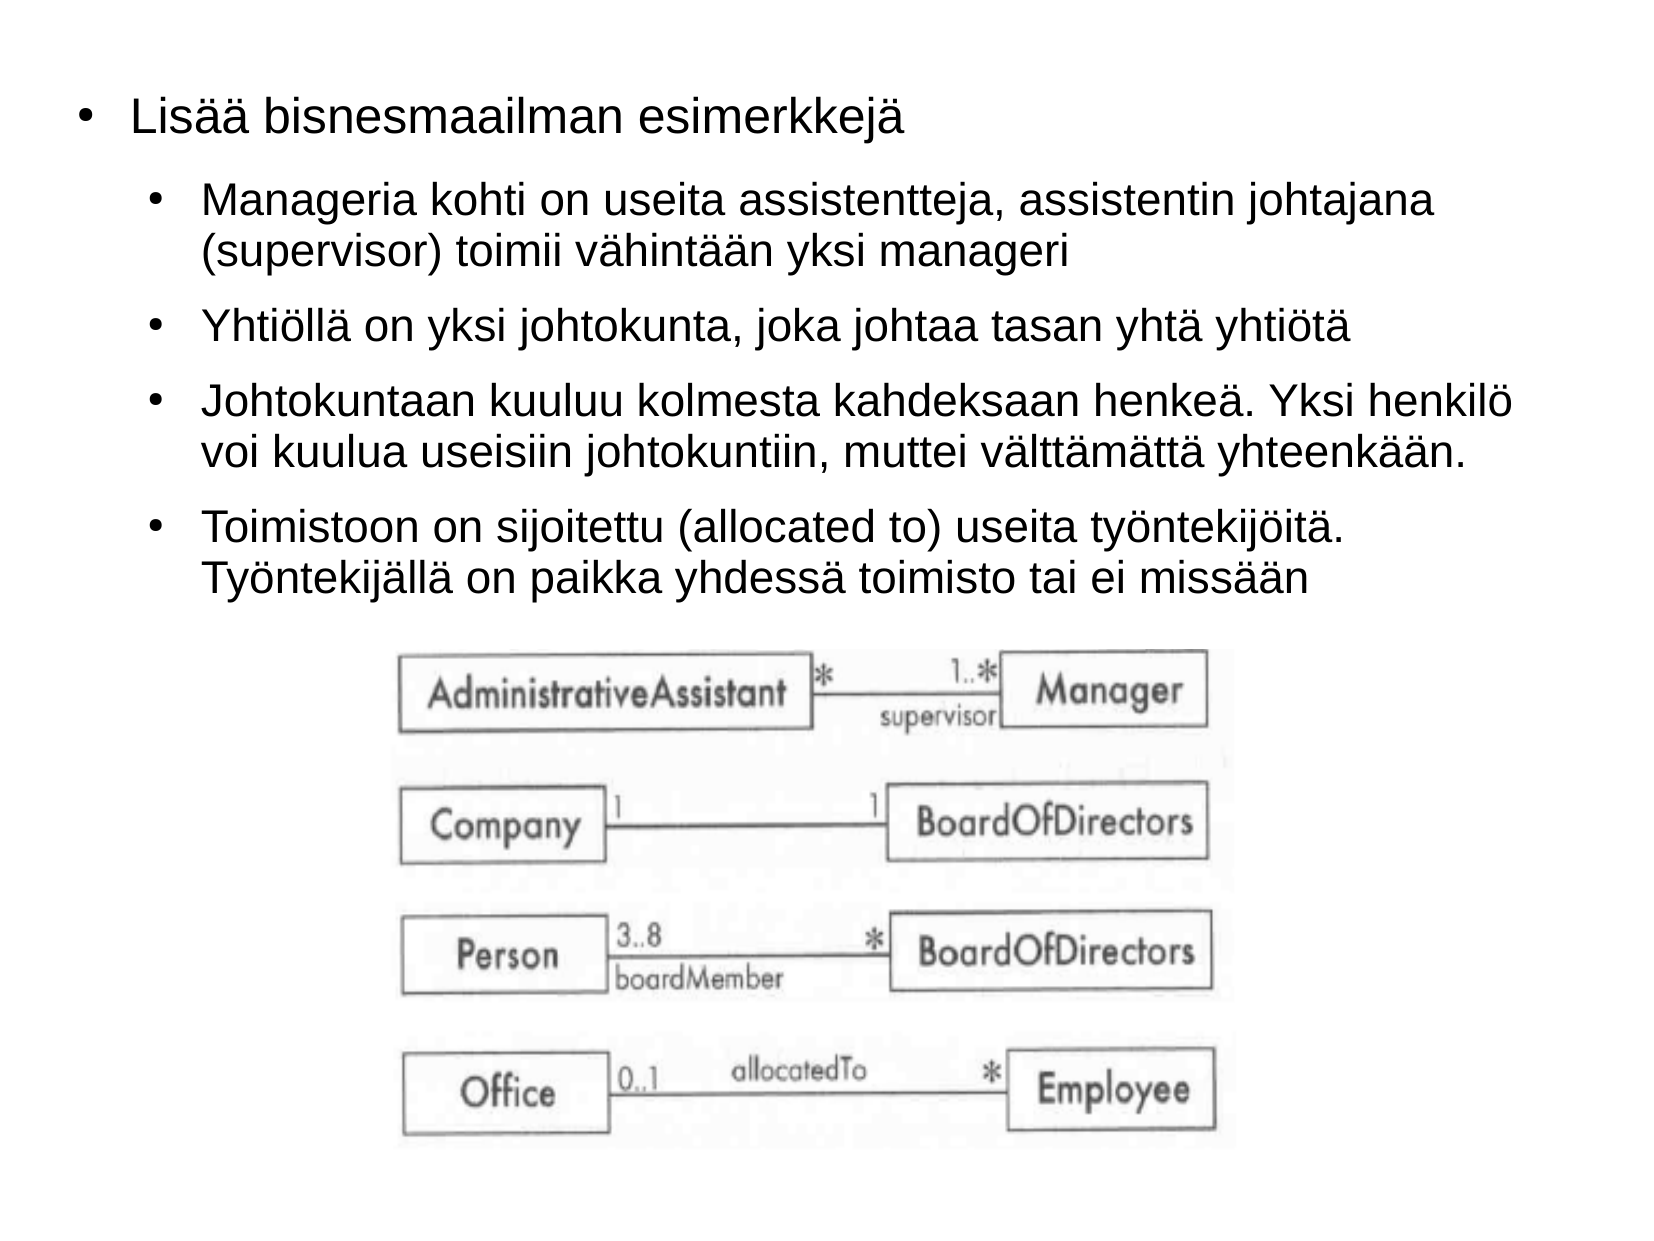

#
Lisää bisnesmaailman esimerkkejä
Manageria kohti on useita assistentteja, assistentin johtajana (supervisor) toimii vähintään yksi manageri
Yhtiöllä on yksi johtokunta, joka johtaa tasan yhtä yhtiötä
Johtokuntaan kuuluu kolmesta kahdeksaan henkeä. Yksi henkilö voi kuulua useisiin johtokuntiin, muttei välttämättä yhteenkään.
Toimistoon on sijoitettu (allocated to) useita työntekijöitä. Työntekijällä on paikka yhdessä toimisto tai ei missään